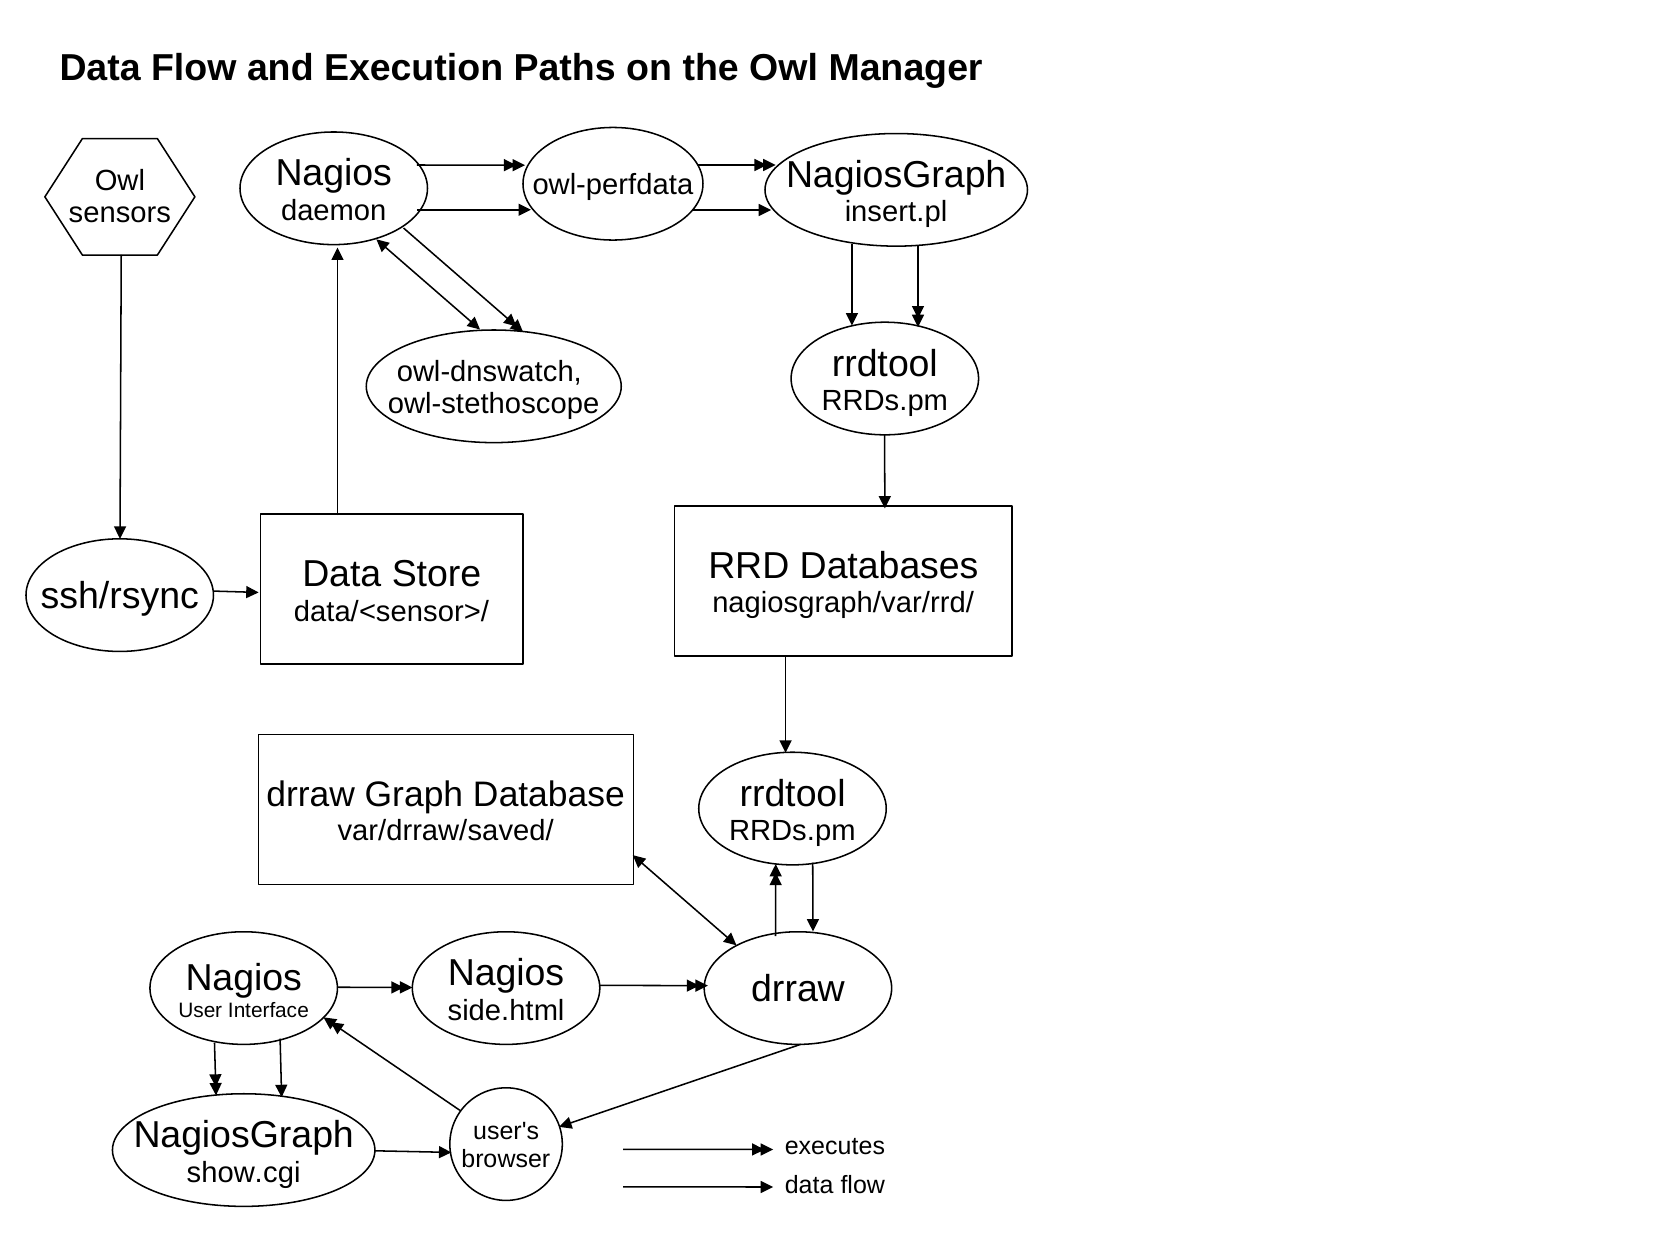

Data Flow and Execution Paths on the Owl Manager
owl-perfdata
Nagios
daemon
NagiosGraph
insert.pl
Owl
sensors
rrdtool
RRDs.pm
owl-dnswatch,
owl-stethoscope
RRD Databases
nagiosgraph/var/rrd/
Data Store
data/<sensor>/
ssh/rsync
drraw Graph Database
var/drraw/saved/
rrdtool
RRDs.pm
Nagios
User Interface
Nagios
side.html
drraw
user's
browser
NagiosGraph
show.cgi
executes
data flow